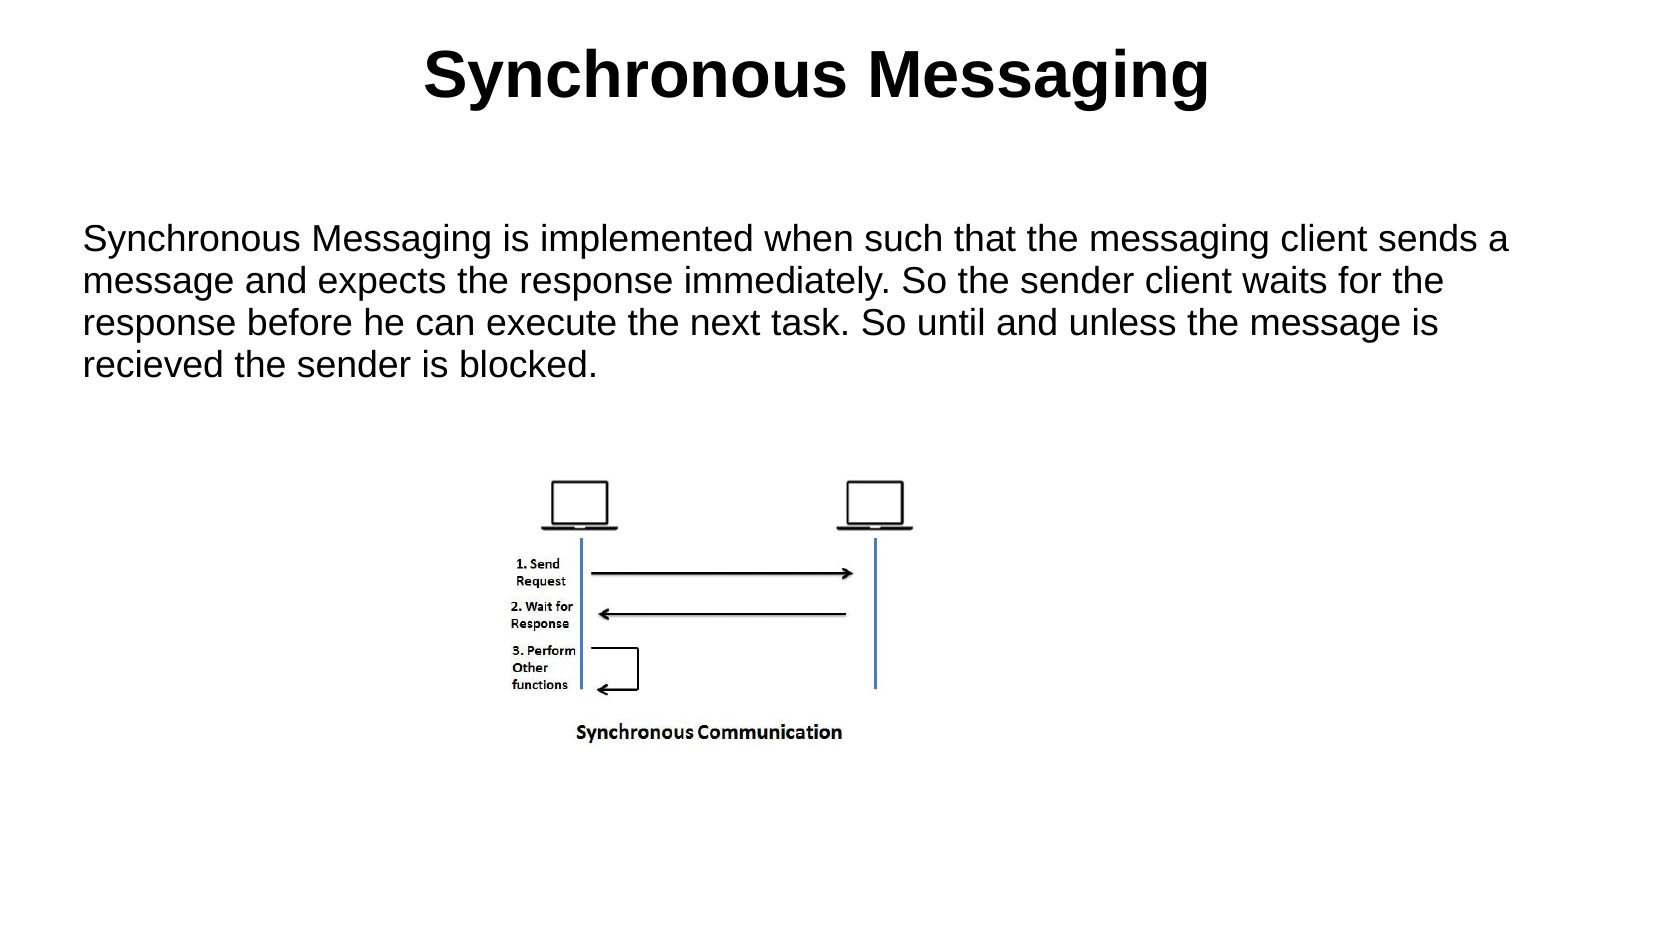

# Synchronous Messaging
Synchronous Messaging is implemented when such that the messaging client sends a message and expects the response immediately. So the sender client waits for the response before he can execute the next task. So until and unless the message is recieved the sender is blocked.